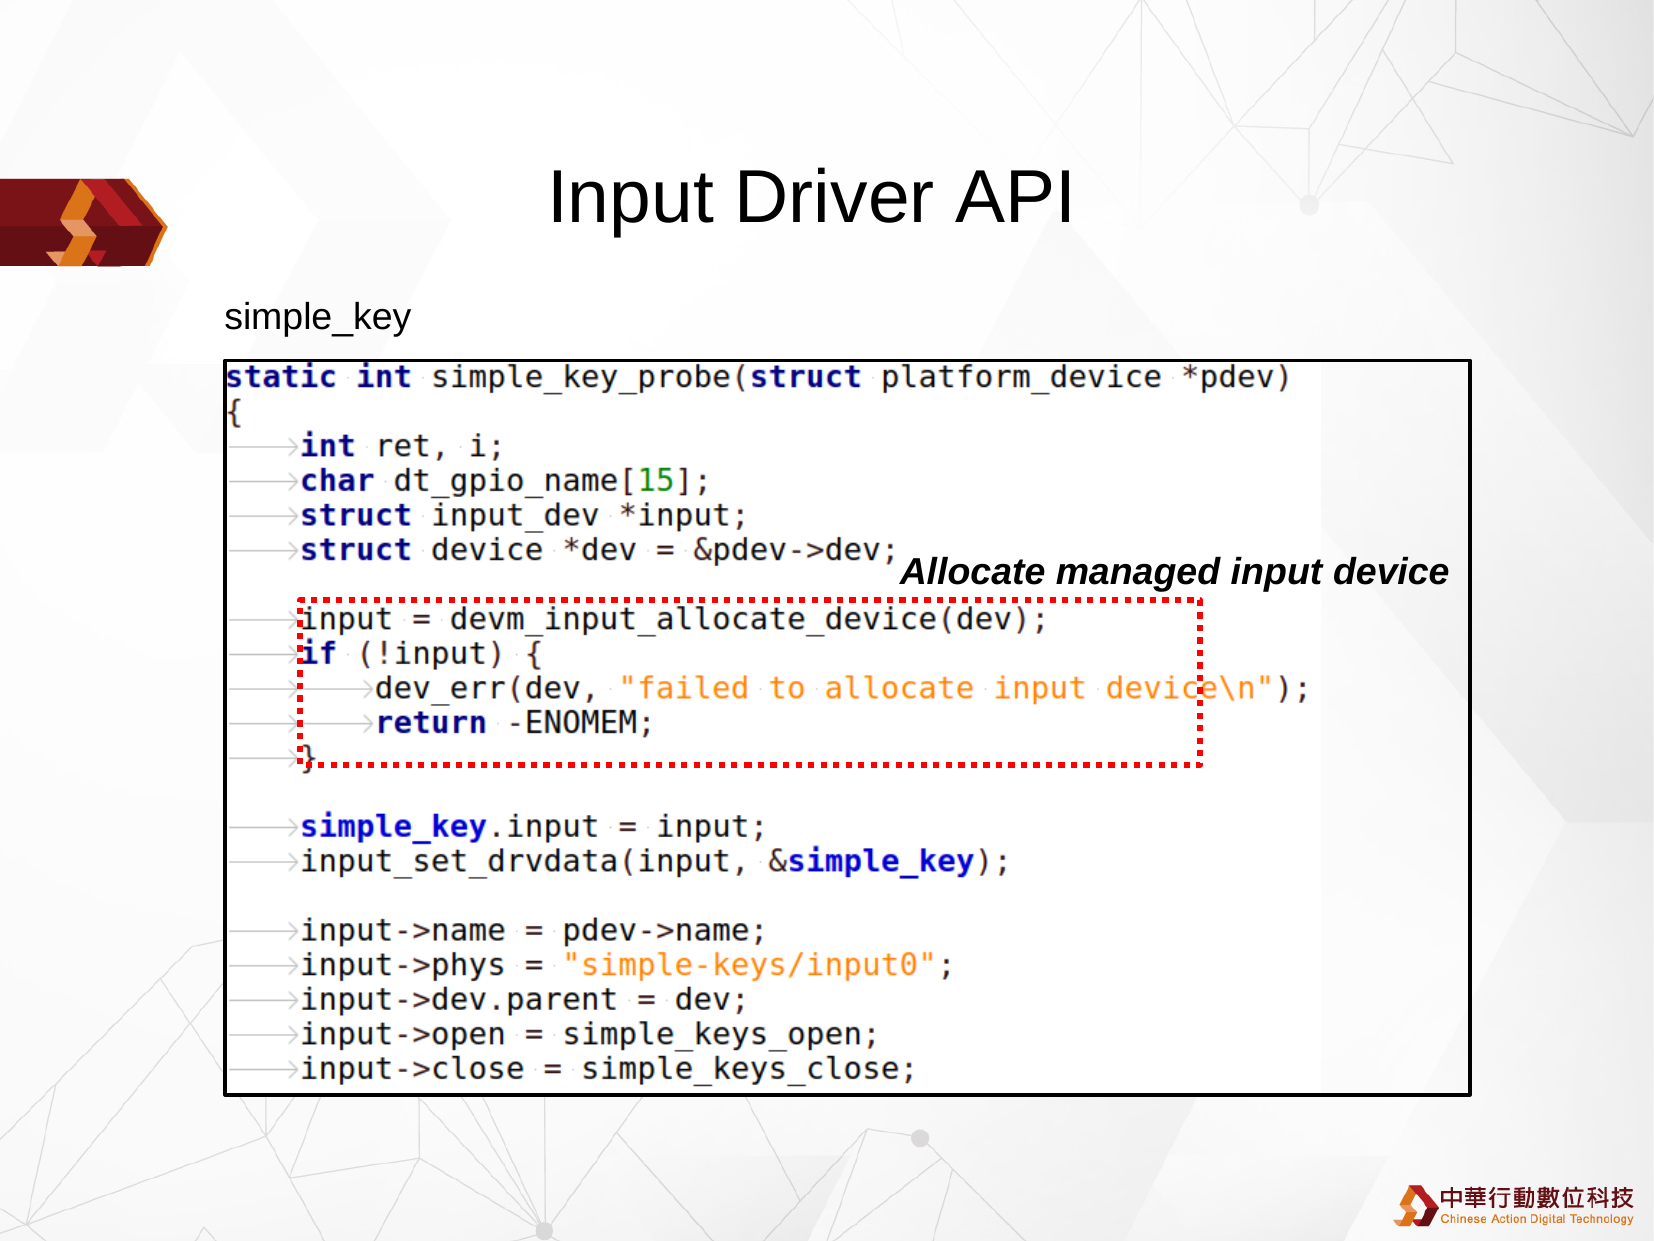

# Input Driver API
simple_key
Allocate managed input device